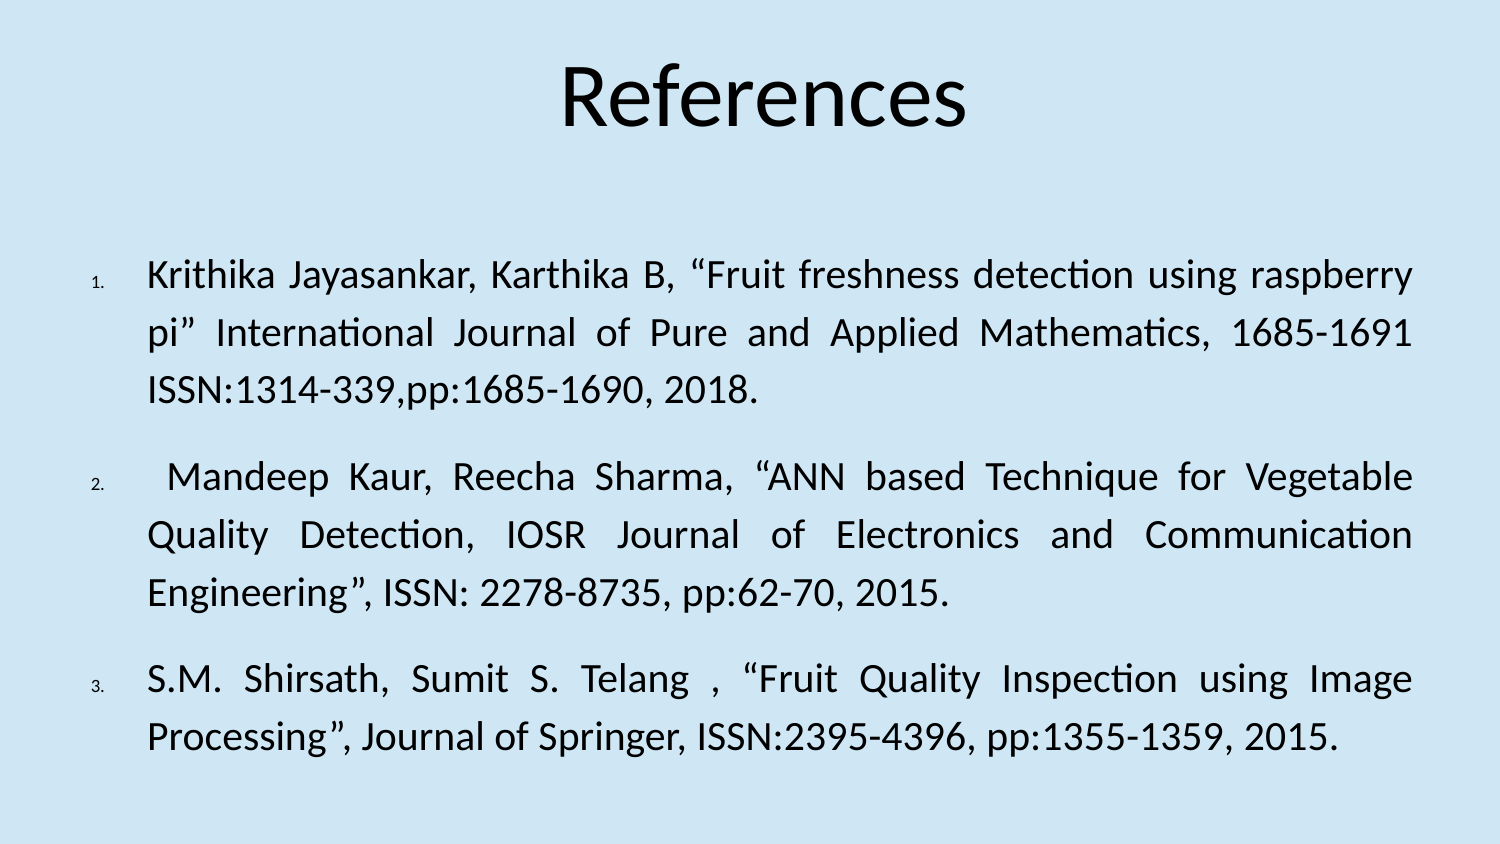

# References
Krithika Jayasankar, Karthika B, “Fruit freshness detection using raspberry pi” International Journal of Pure and Applied Mathematics, 1685-1691 ISSN:1314-339,pp:1685-1690, 2018.
 Mandeep Kaur, Reecha Sharma, “ANN based Technique for Vegetable Quality Detection, IOSR Journal of Electronics and Communication Engineering”, ISSN: 2278-8735, pp:62-70, 2015.
S.M. Shirsath, Sumit S. Telang , “Fruit Quality Inspection using Image Processing”, Journal of Springer, ISSN:2395-4396, pp:1355-1359, 2015.